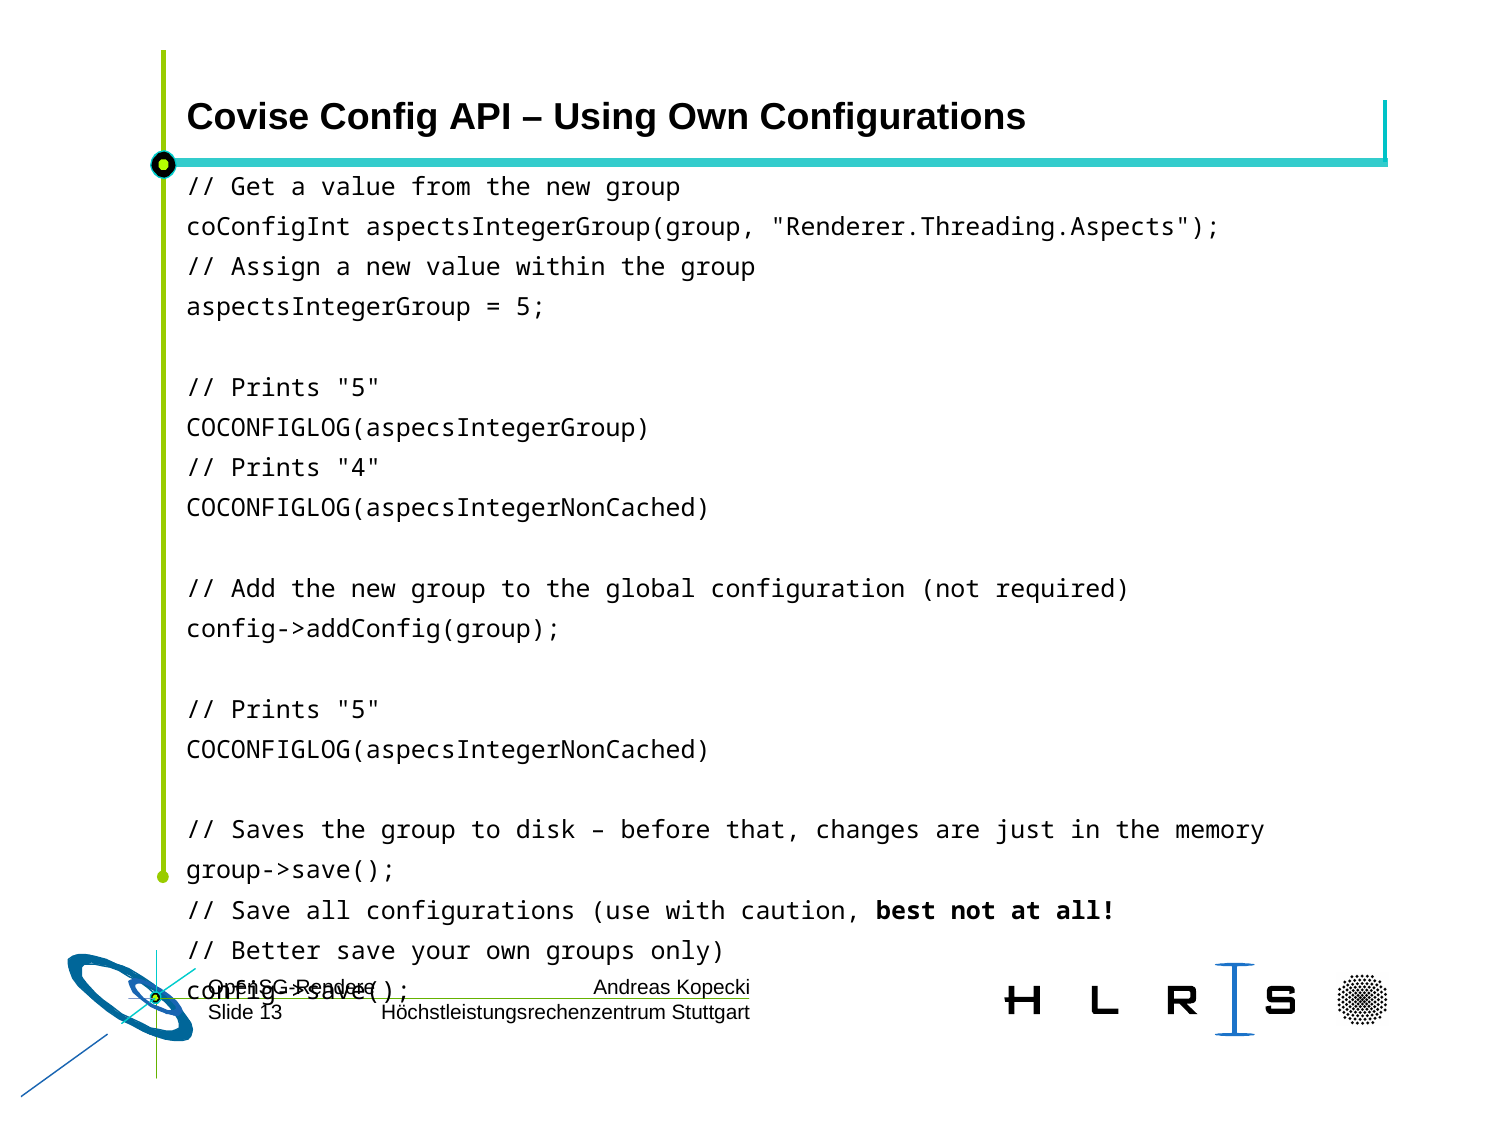

# Covise Config API – Using Own Configurations
// Get a value from the new group
coConfigInt aspectsIntegerGroup(group, "Renderer.Threading.Aspects");
// Assign a new value within the group
aspectsIntegerGroup = 5;
// Prints "5"
COCONFIGLOG(aspecsIntegerGroup)
// Prints "4"
COCONFIGLOG(aspecsIntegerNonCached)
// Add the new group to the global configuration (not required)
config->addConfig(group);
// Prints "5"
COCONFIGLOG(aspecsIntegerNonCached)
// Saves the group to disk – before that, changes are just in the memory
group->save();
// Save all configurations (use with caution, best not at all!
// Better save your own groups only)
config->save();
OpenSG-Rendere
13